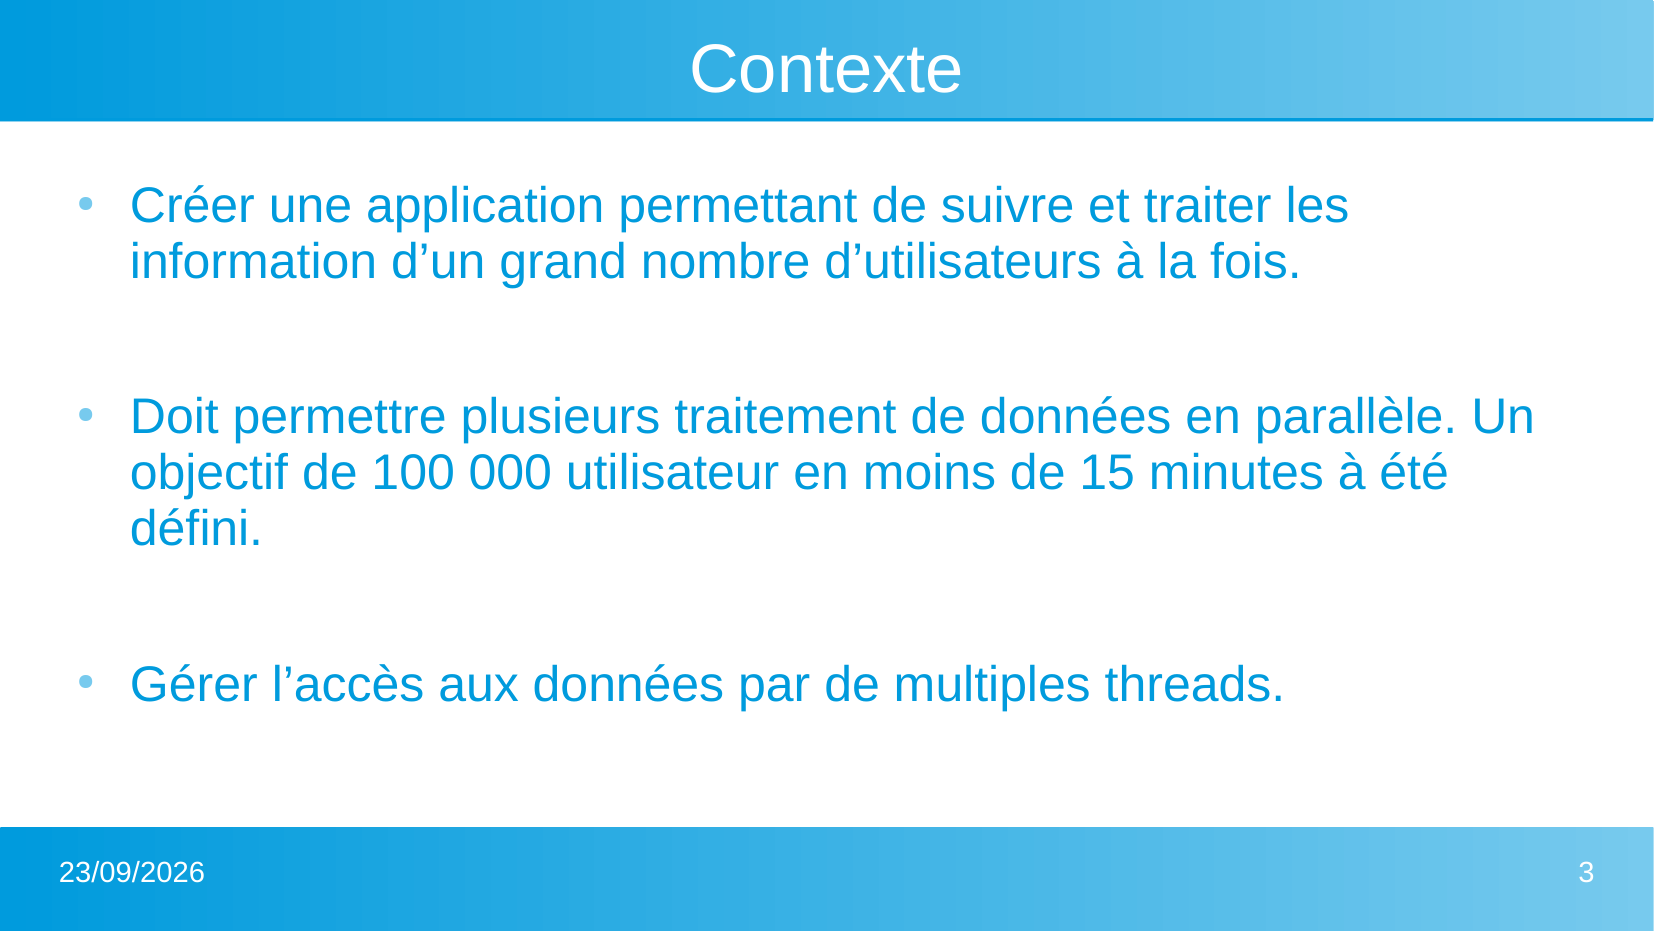

# Contexte
Créer une application permettant de suivre et traiter les information d’un grand nombre d’utilisateurs à la fois.
Doit permettre plusieurs traitement de données en parallèle. Un objectif de 100 000 utilisateur en moins de 15 minutes à été défini.
Gérer l’accès aux données par de multiples threads.
3